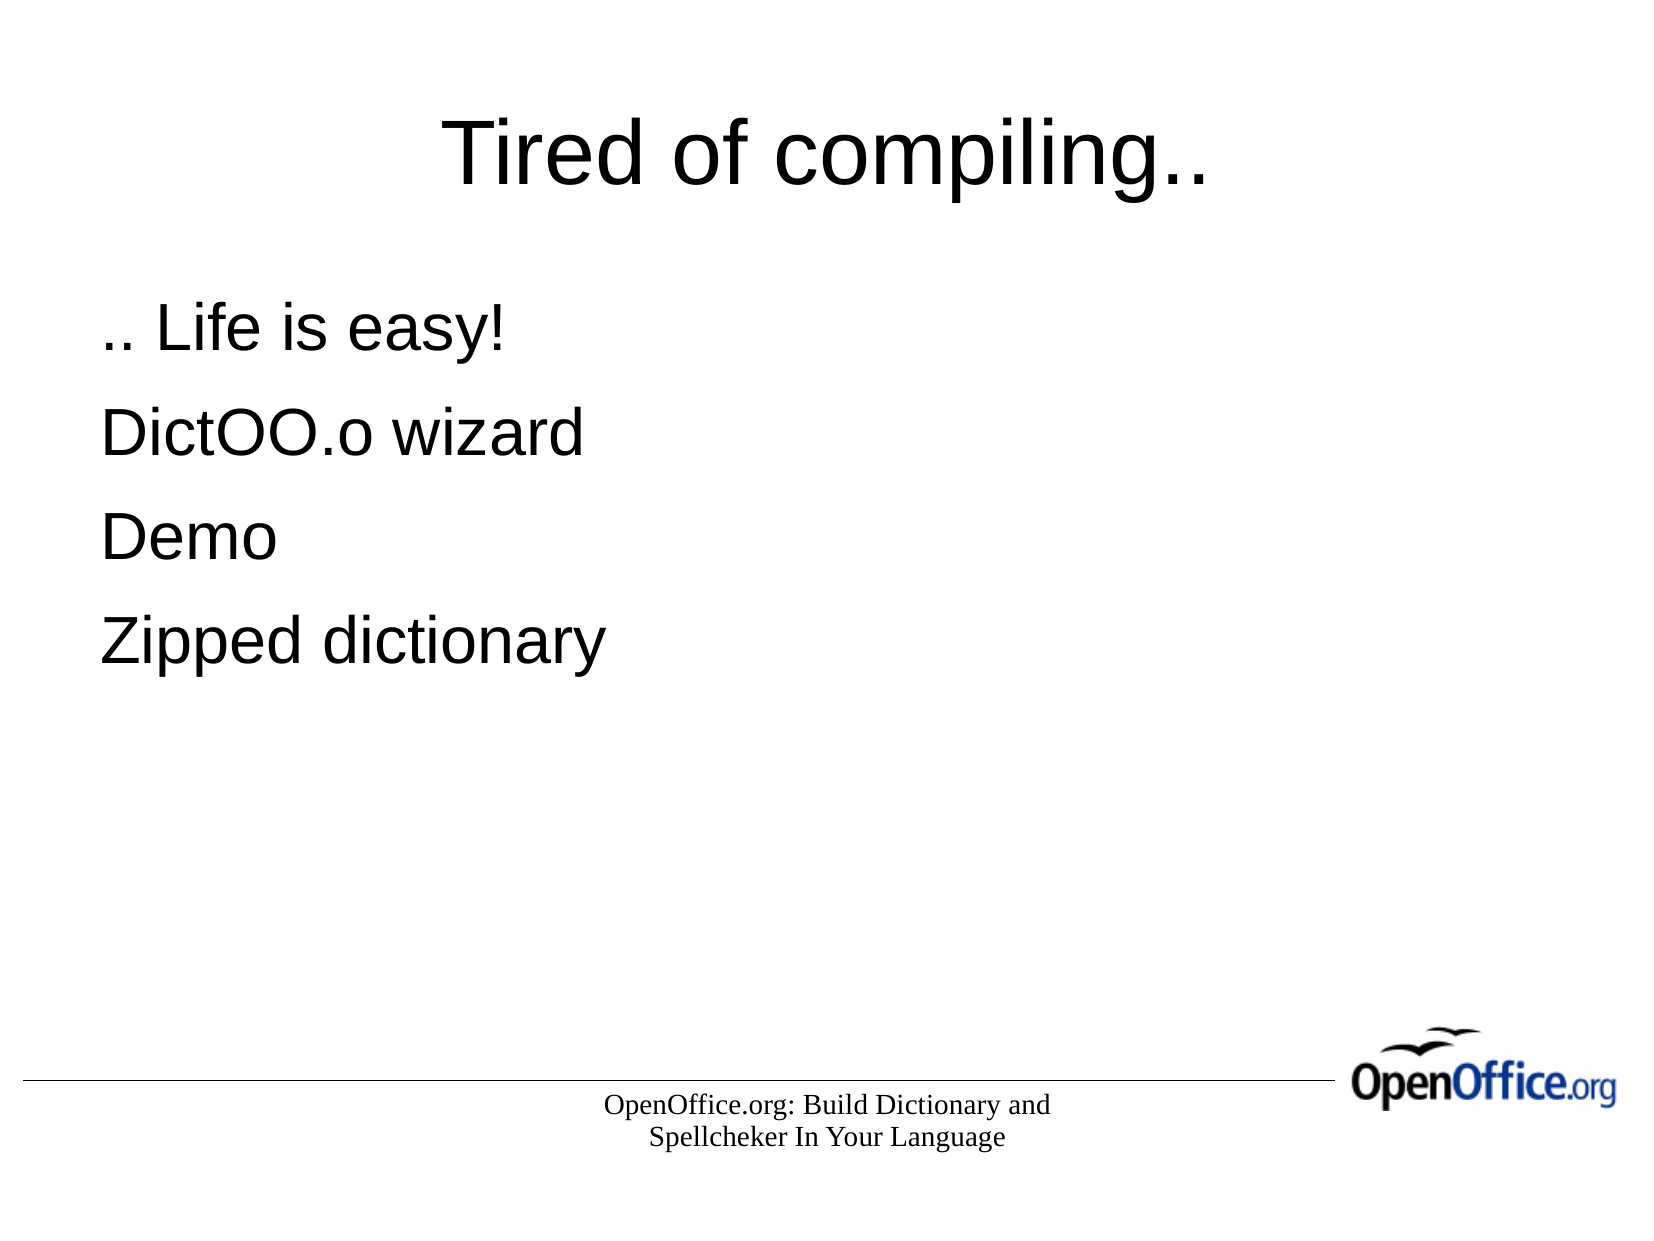

# Tired of compiling..
.. Life is easy!
DictOO.o wizard
Demo
Zipped dictionary